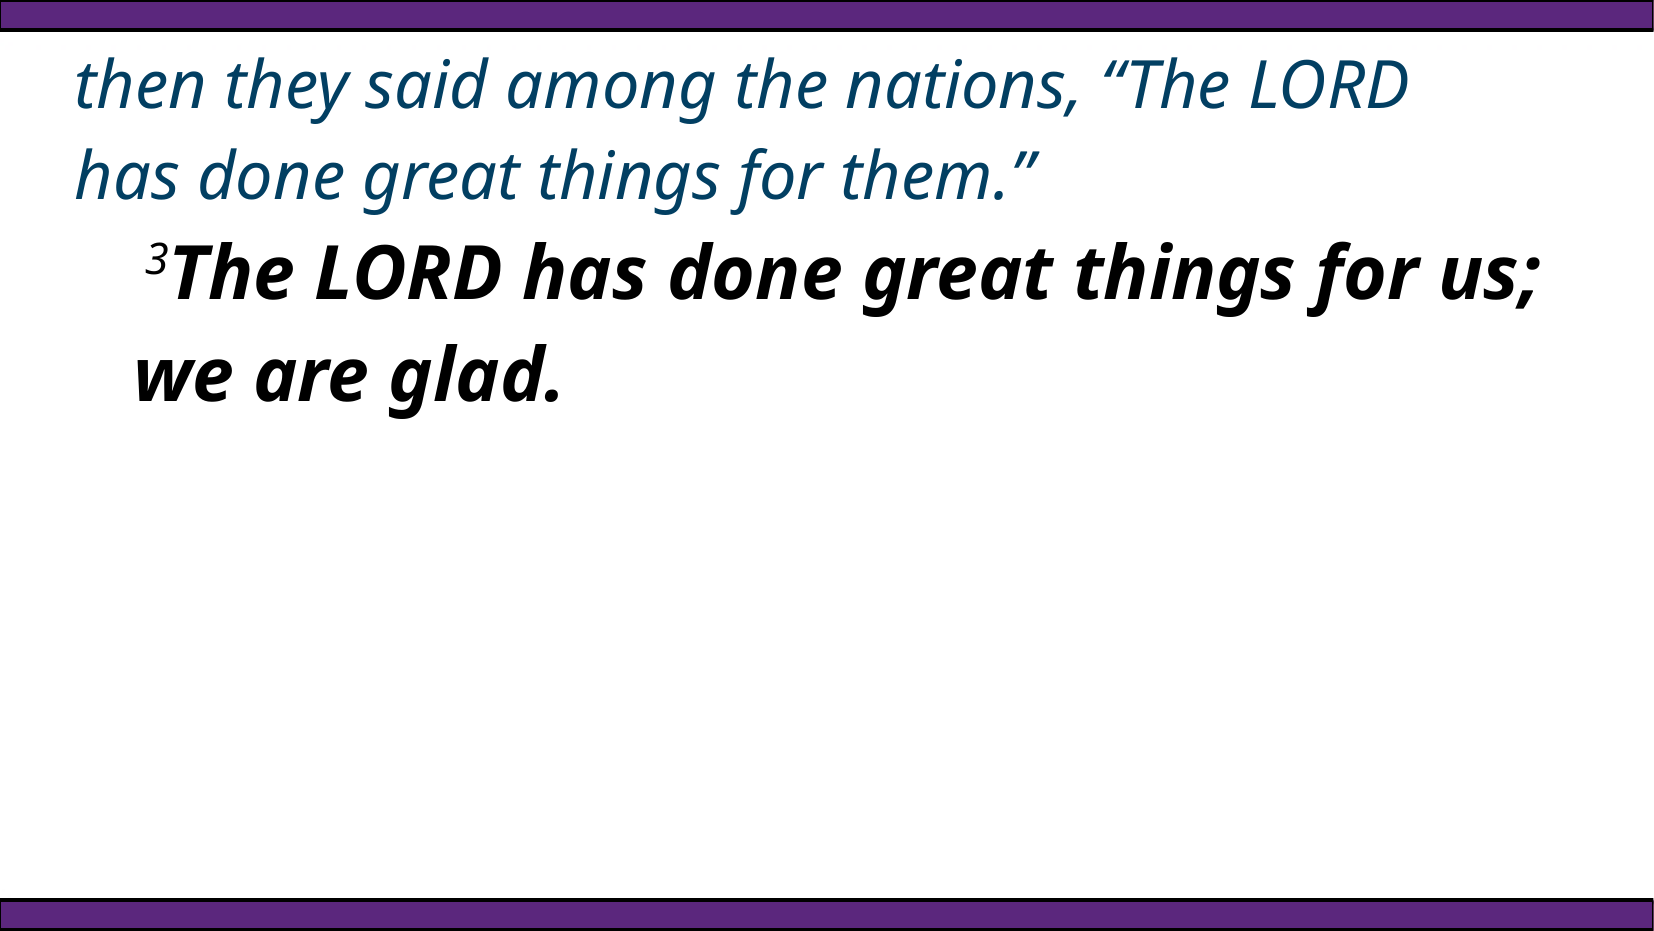

then they said among the nations, “The LORD
has done great things for them.”
 3The LORD has done great things for us; we are glad.